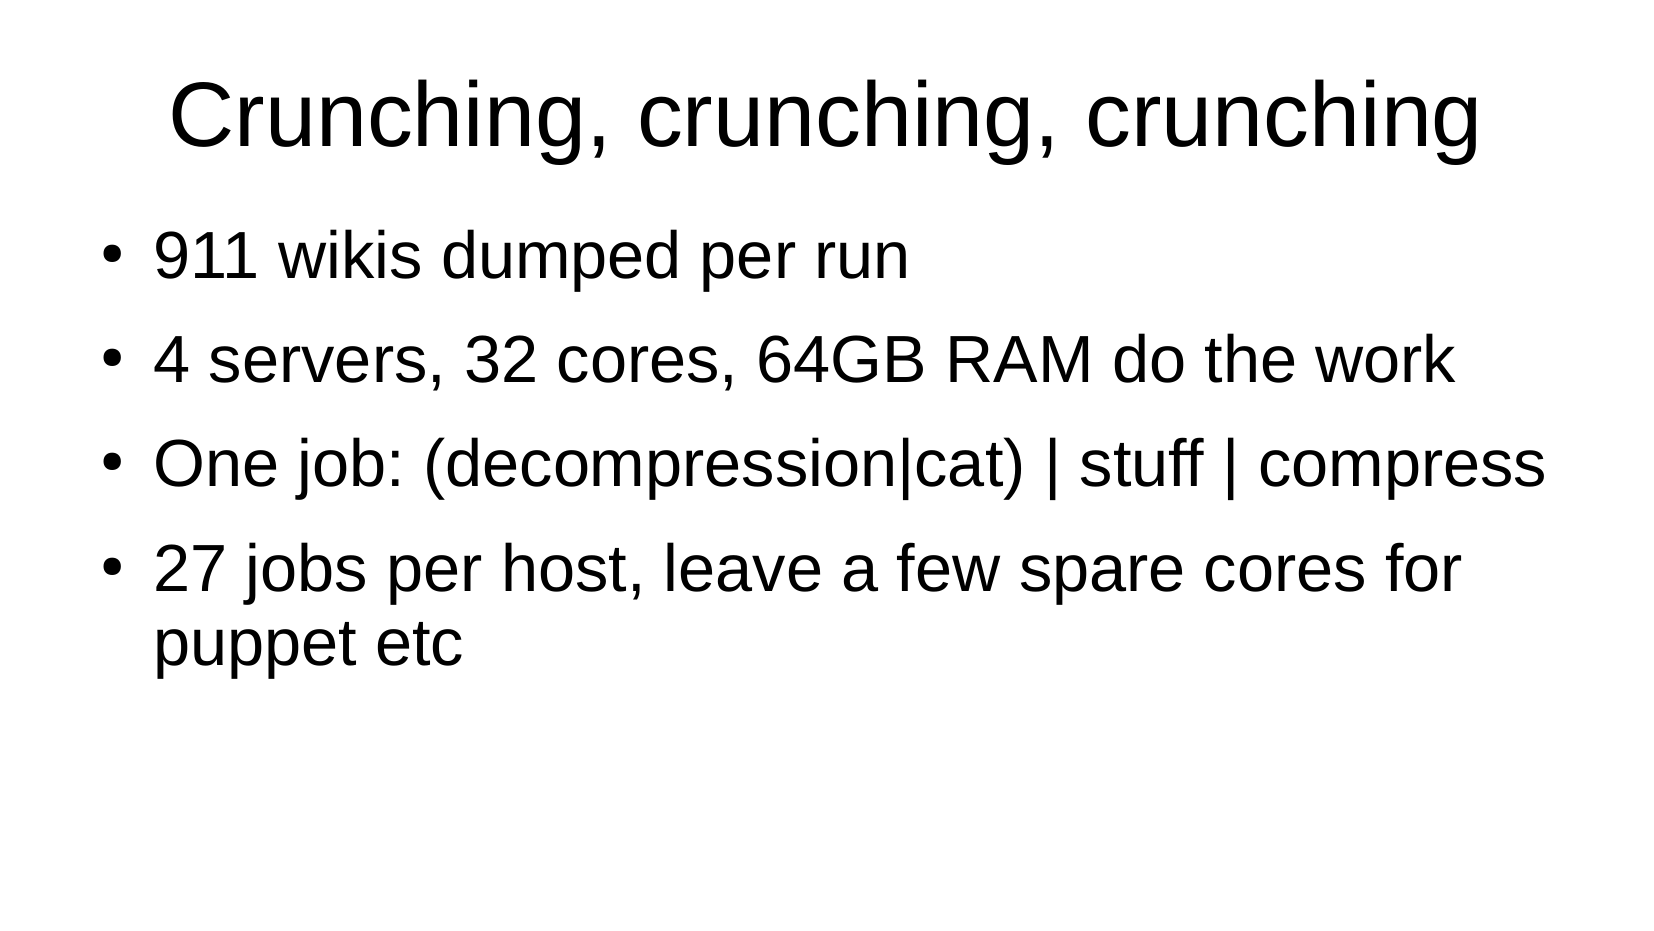

# Crunching, crunching, crunching
911 wikis dumped per run
4 servers, 32 cores, 64GB RAM do the work
One job: (decompression|cat) | stuff | compress
27 jobs per host, leave a few spare cores for puppet etc